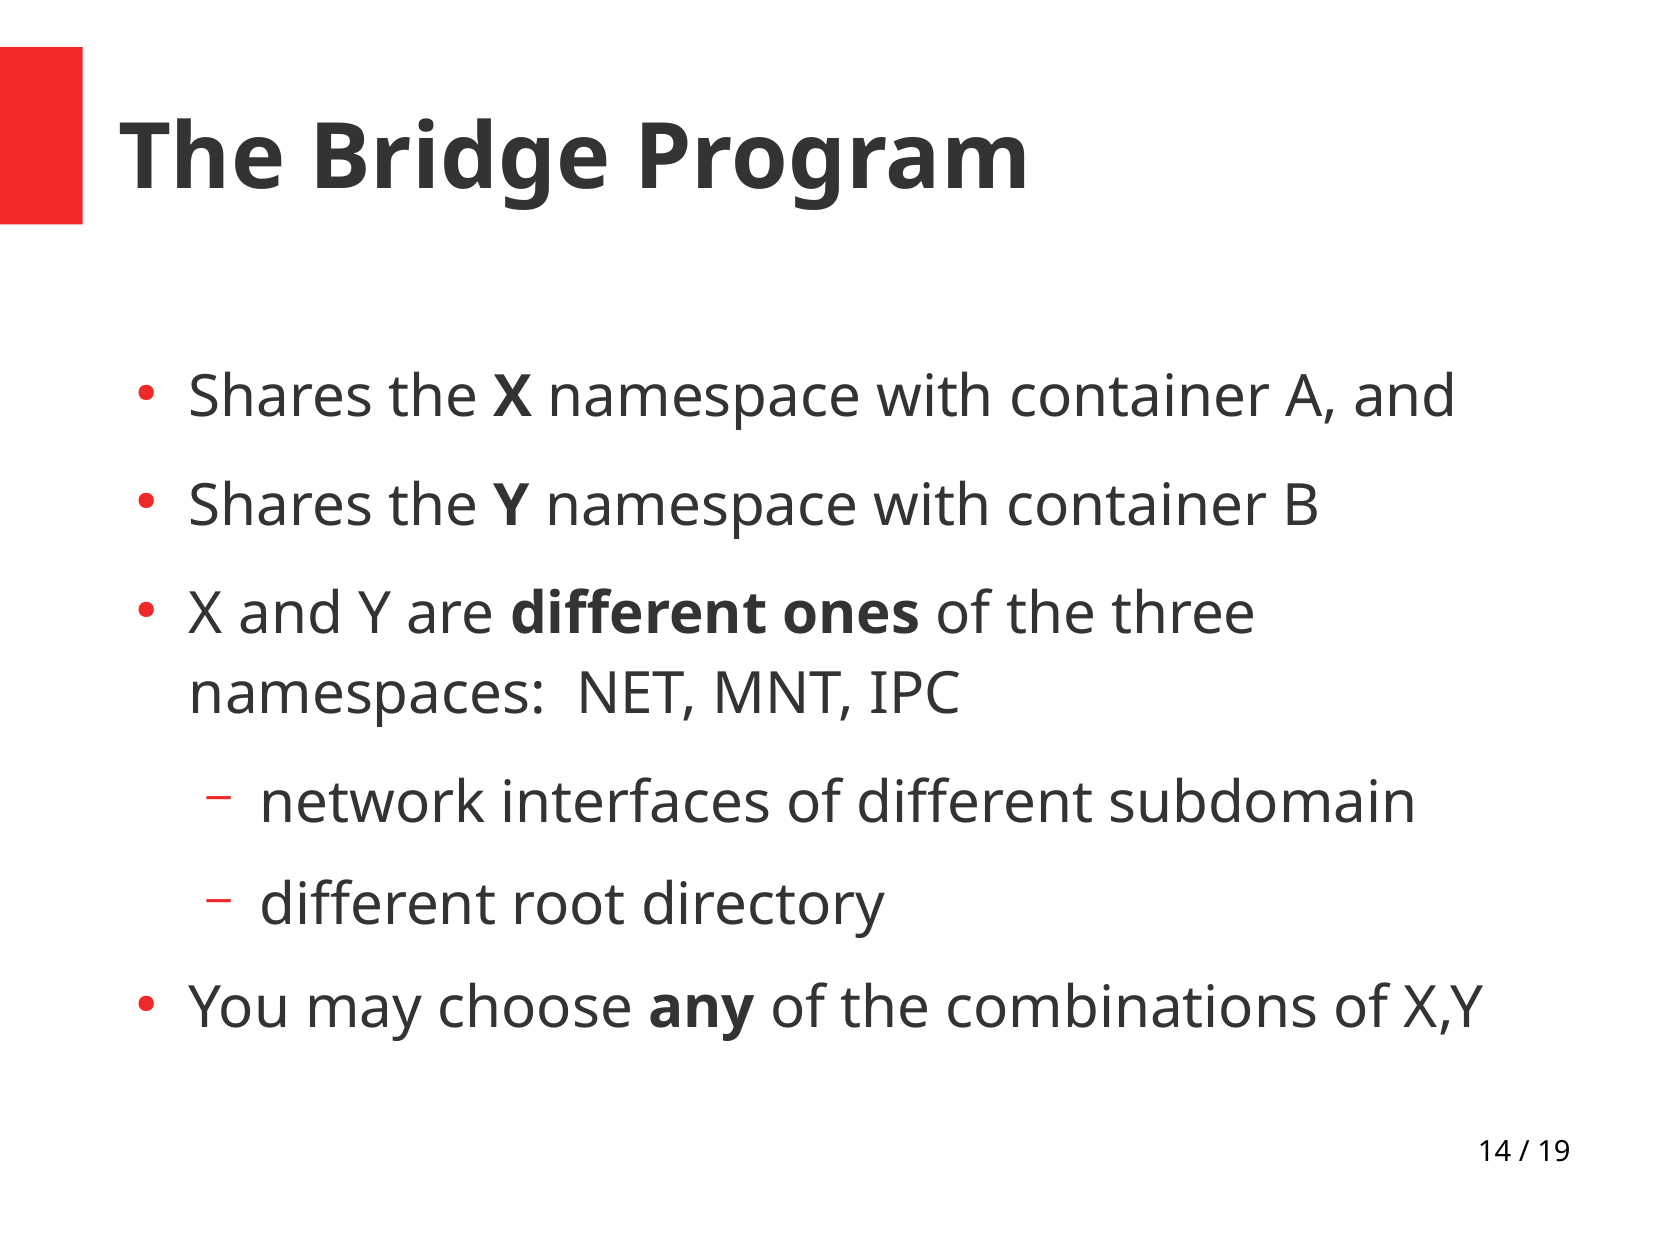

# The Bridge Program
Shares the X namespace with container A, and
Shares the Y namespace with container B
X and Y are different ones of the three namespaces: NET, MNT, IPC
network interfaces of different subdomain
different root directory
You may choose any of the combinations of X,Y
14